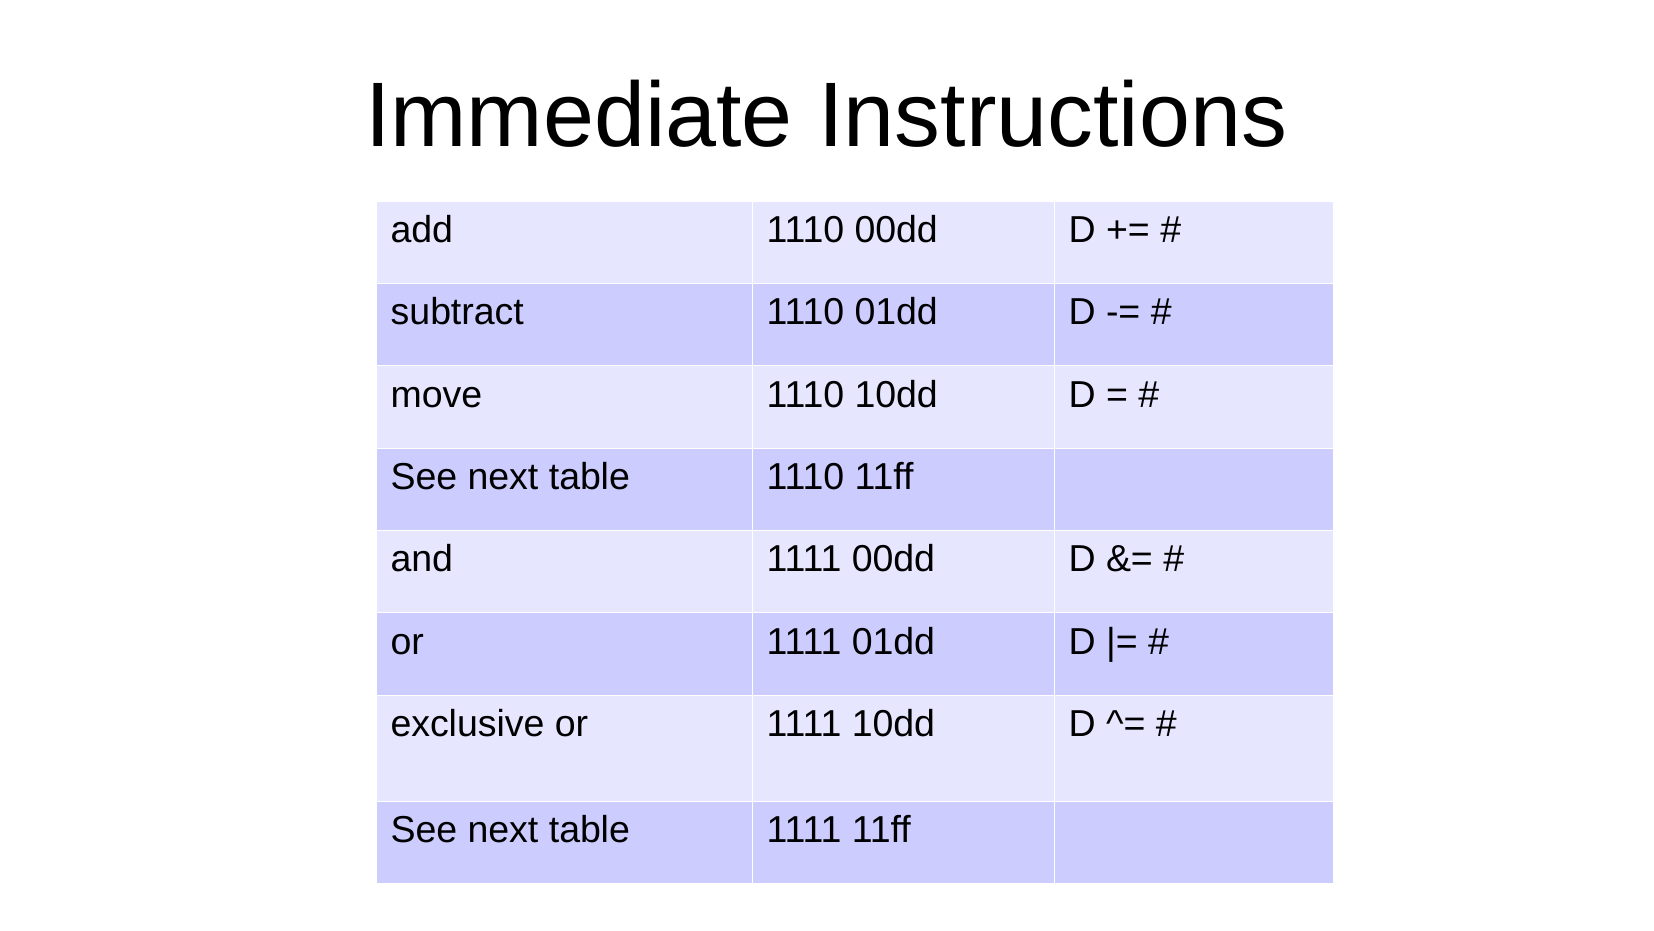

# Immediate Instructions
| add | 1110 00dd | D += # |
| --- | --- | --- |
| subtract | 1110 01dd | D -= # |
| move | 1110 10dd | D = # |
| See next table | 1110 11ff | |
| and | 1111 00dd | D &= # |
| or | 1111 01dd | D |= # |
| exclusive or | 1111 10dd | D ^= # |
| See next table | 1111 11ff | |